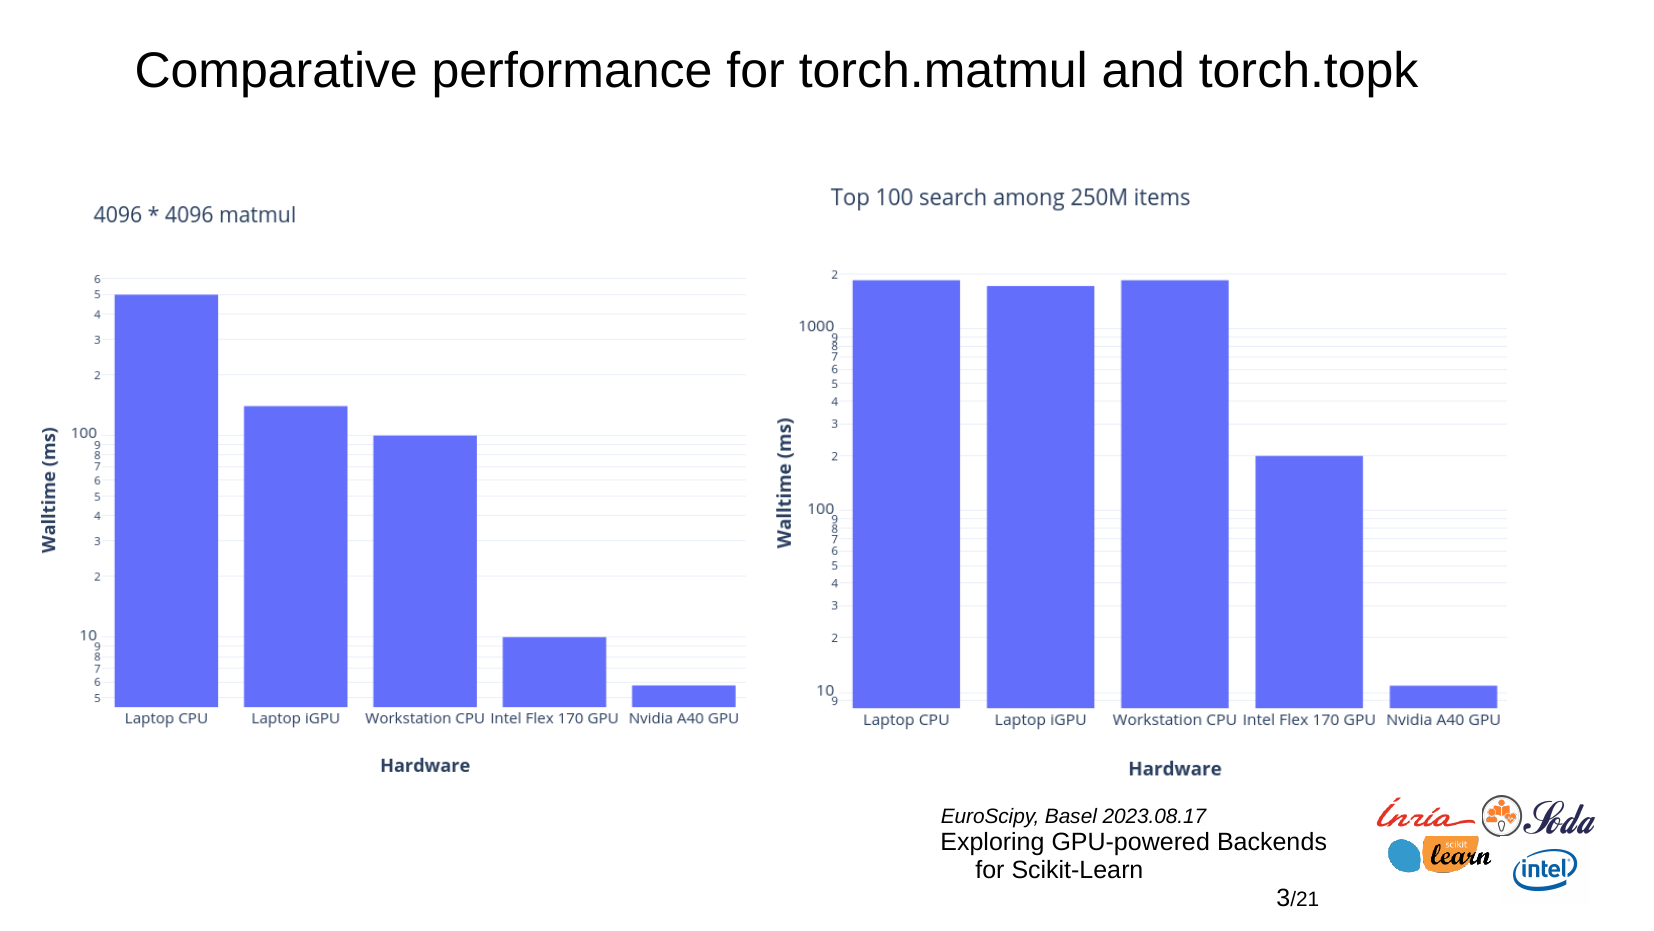

Comparative performance for torch.matmul and torch.topk
 EuroScipy, Basel 2023.08.17
 Exploring GPU-powered Backends
 for Scikit-Learn
 3/21